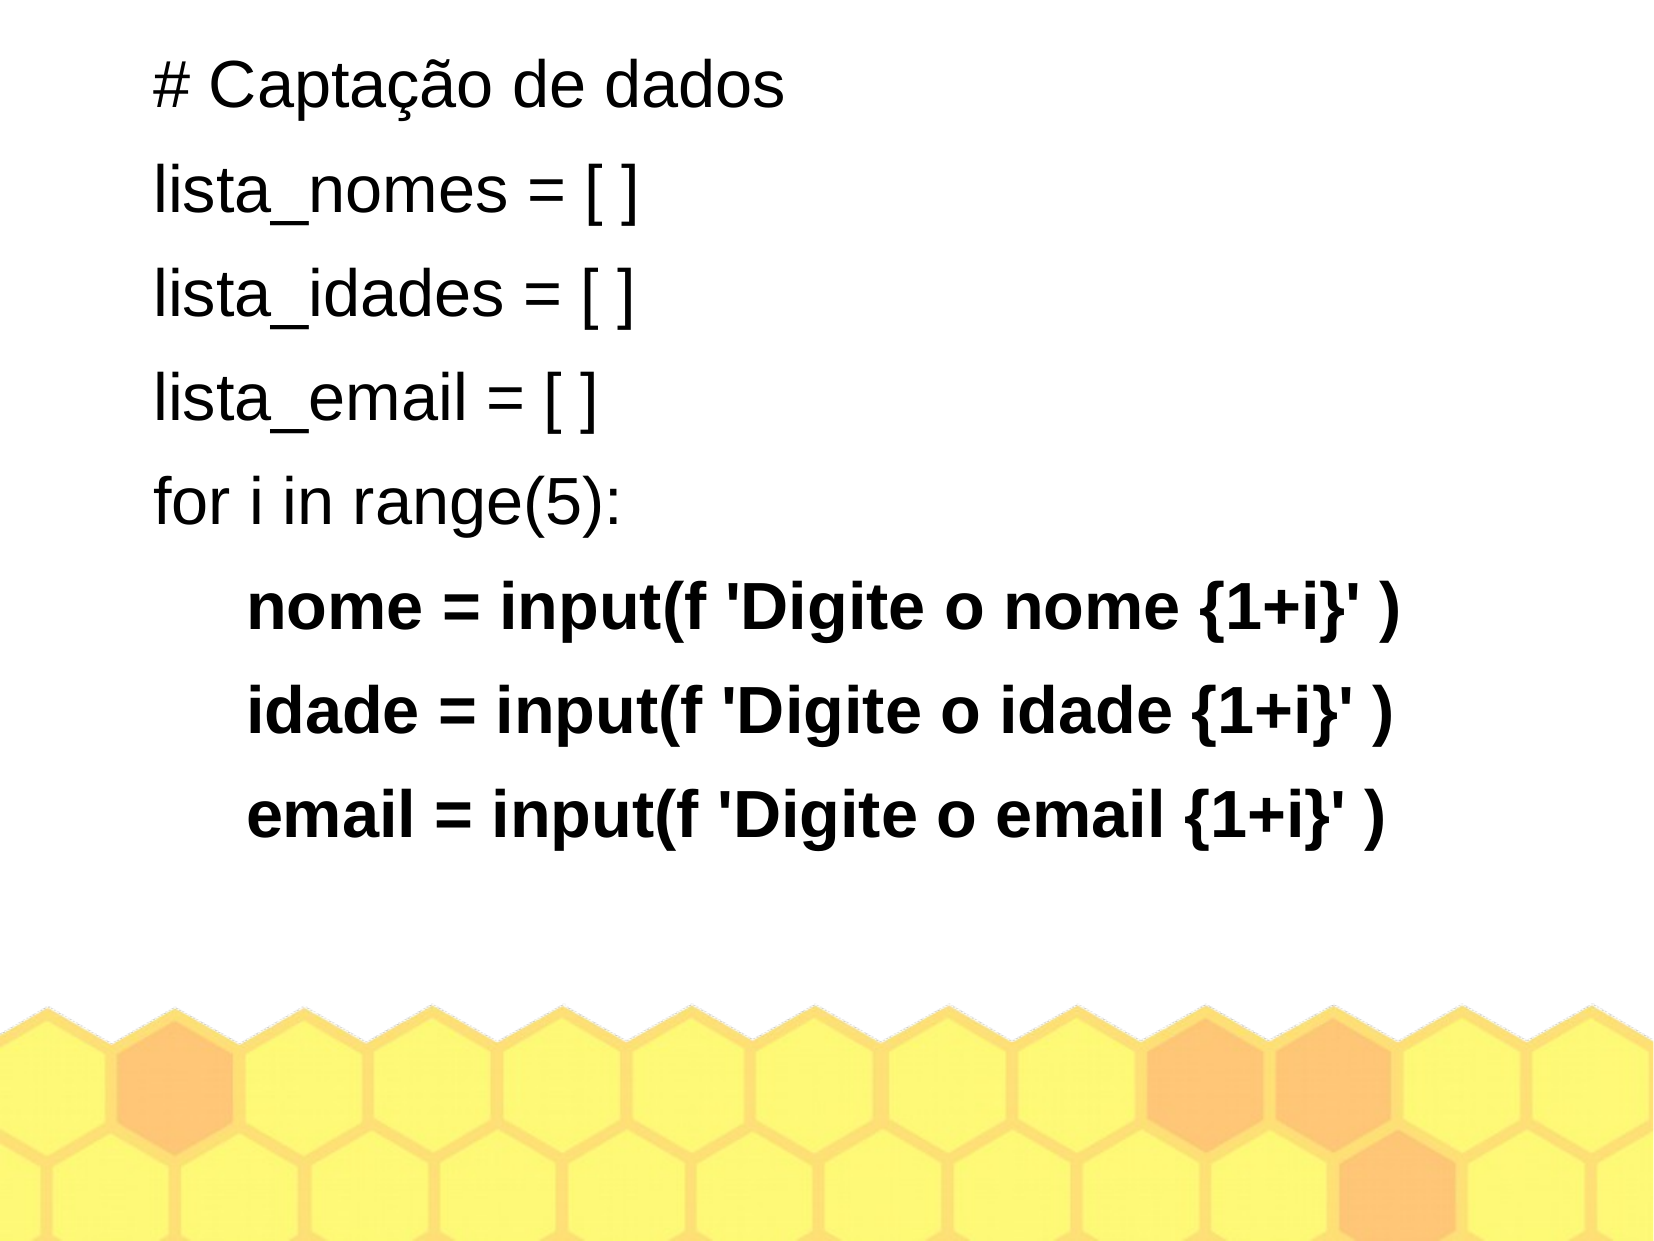

# # Captação de dados
lista_nomes = [ ]
lista_idades = [ ]
lista_email = [ ]
for i in range(5):
 nome = input(f 'Digite o nome {1+i}' )
 idade = input(f 'Digite o idade {1+i}' )
 email = input(f 'Digite o email {1+i}' )